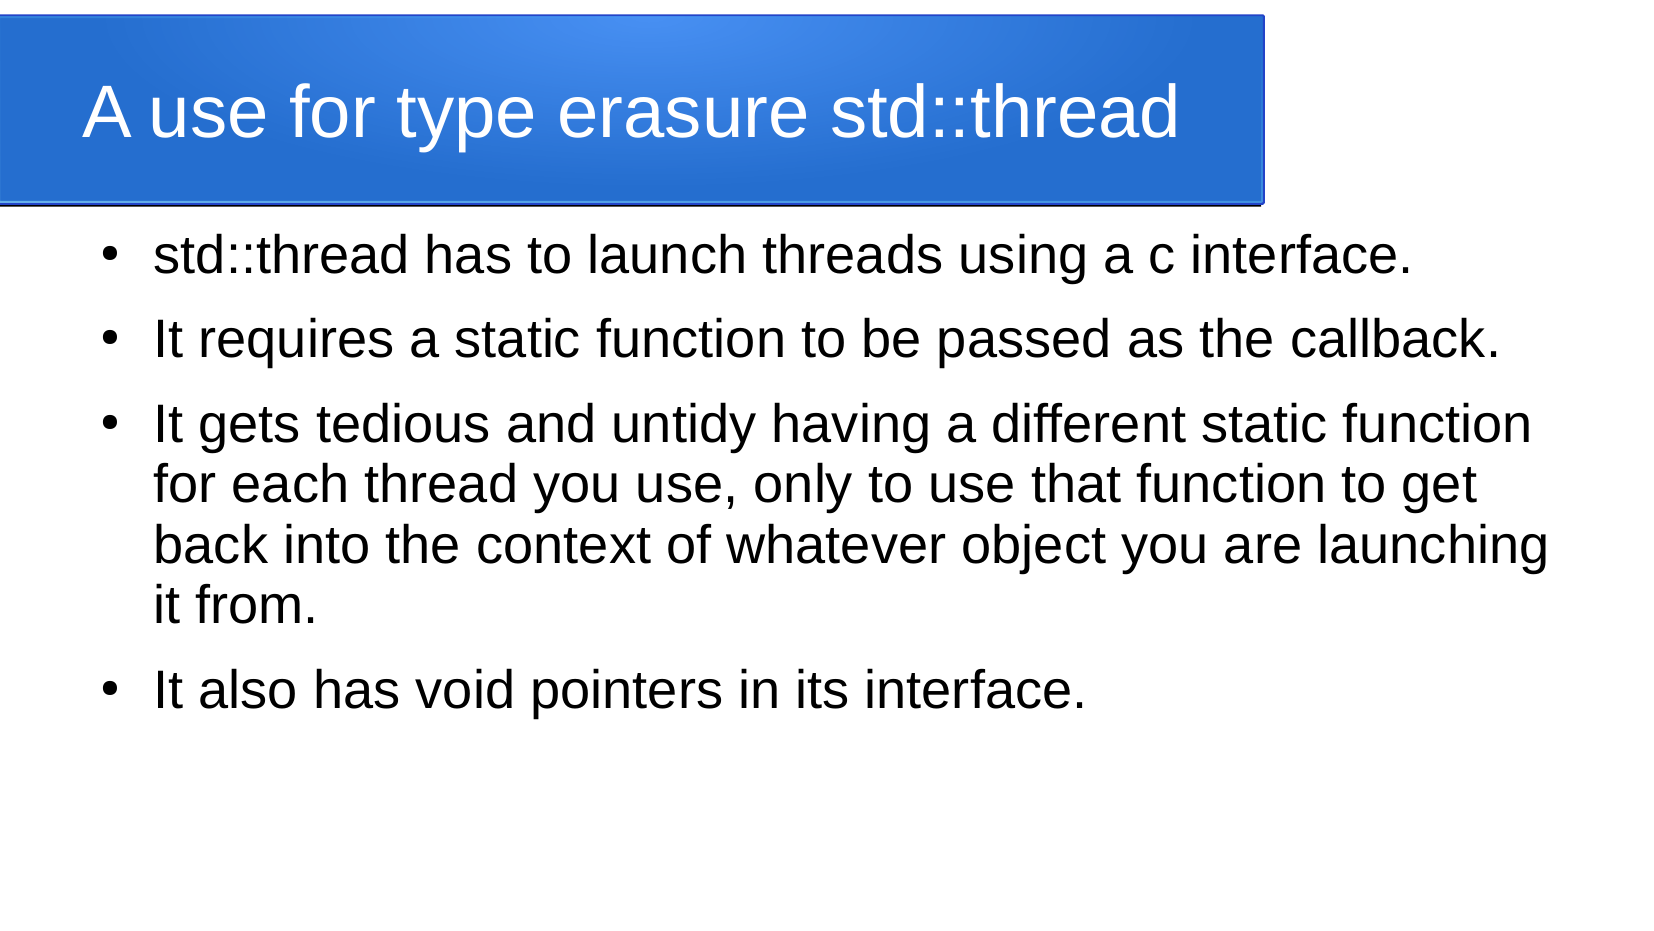

# A use for type erasure std::thread
std::thread has to launch threads using a c interface.
It requires a static function to be passed as the callback.
It gets tedious and untidy having a different static function for each thread you use, only to use that function to get back into the context of whatever object you are launching it from.
It also has void pointers in its interface.